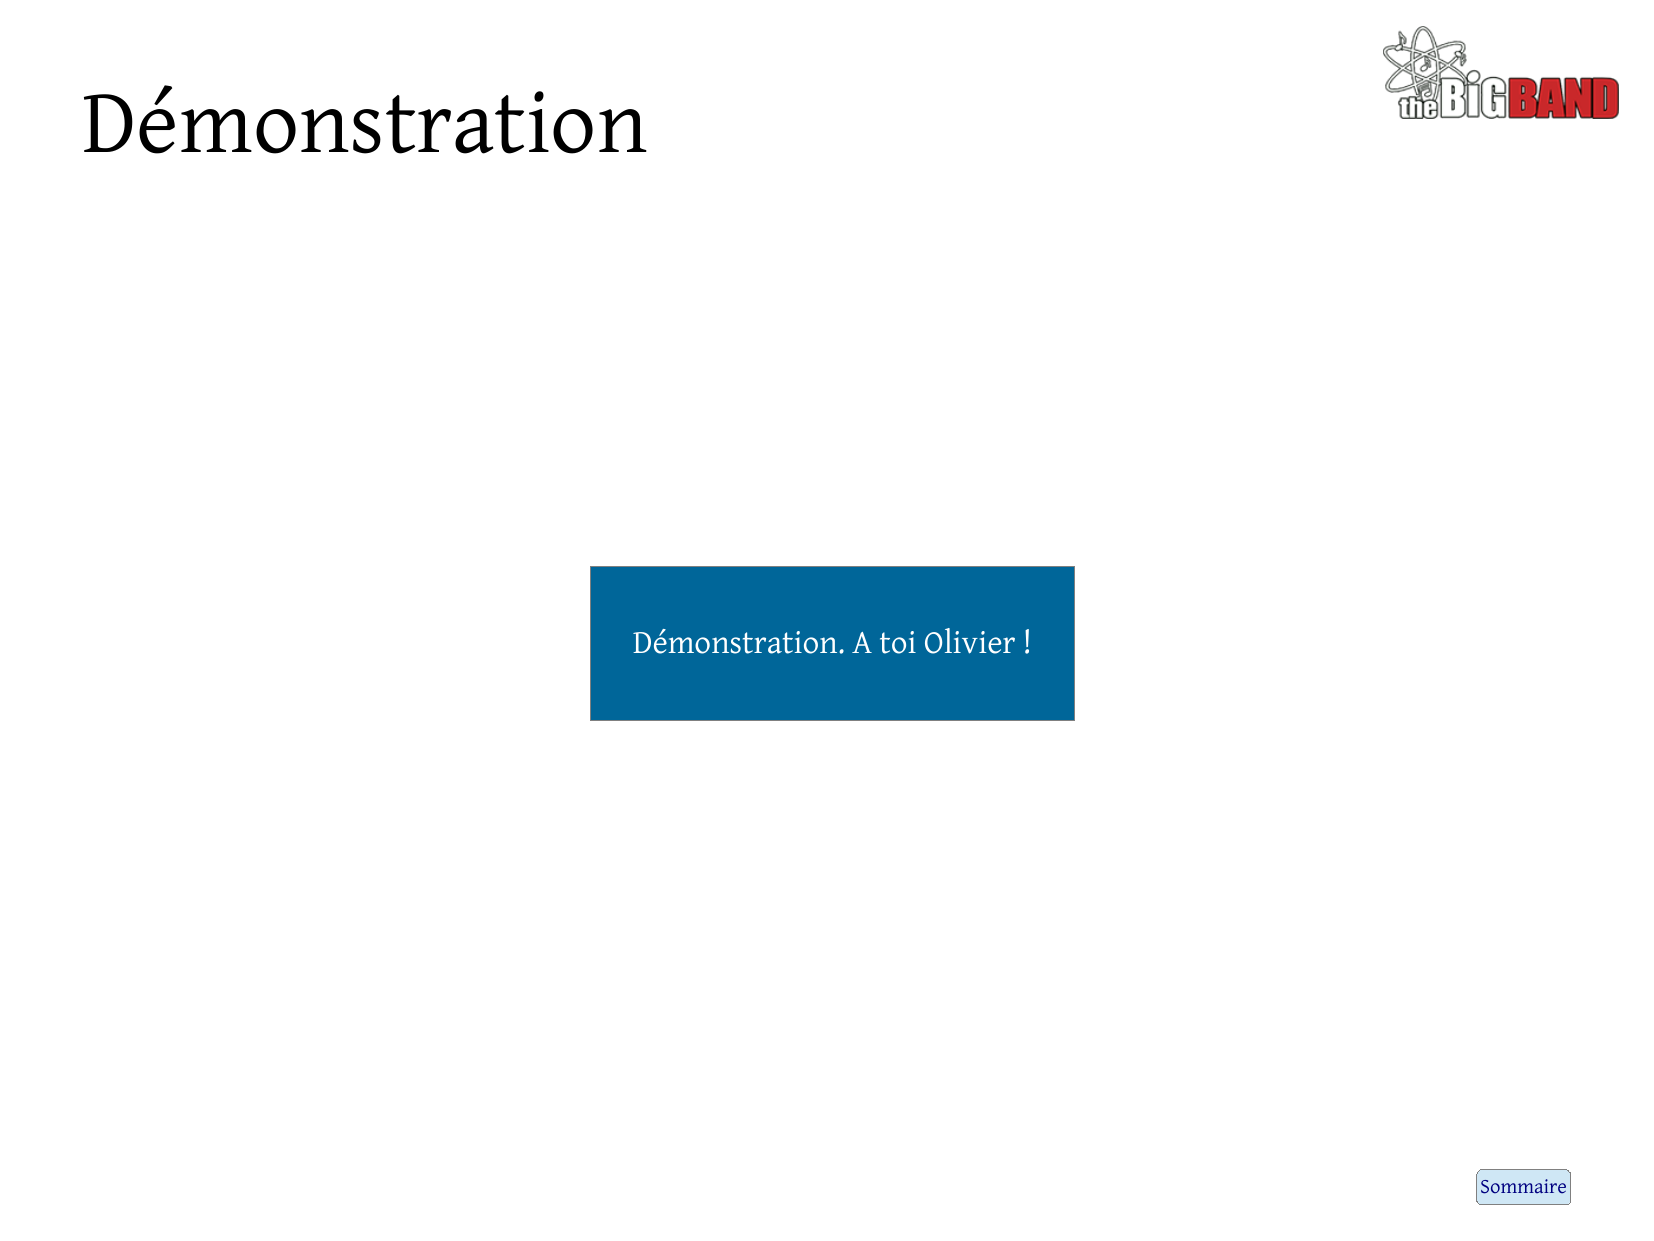

# Démonstration
Démonstration. A toi Olivier !
Sommaire